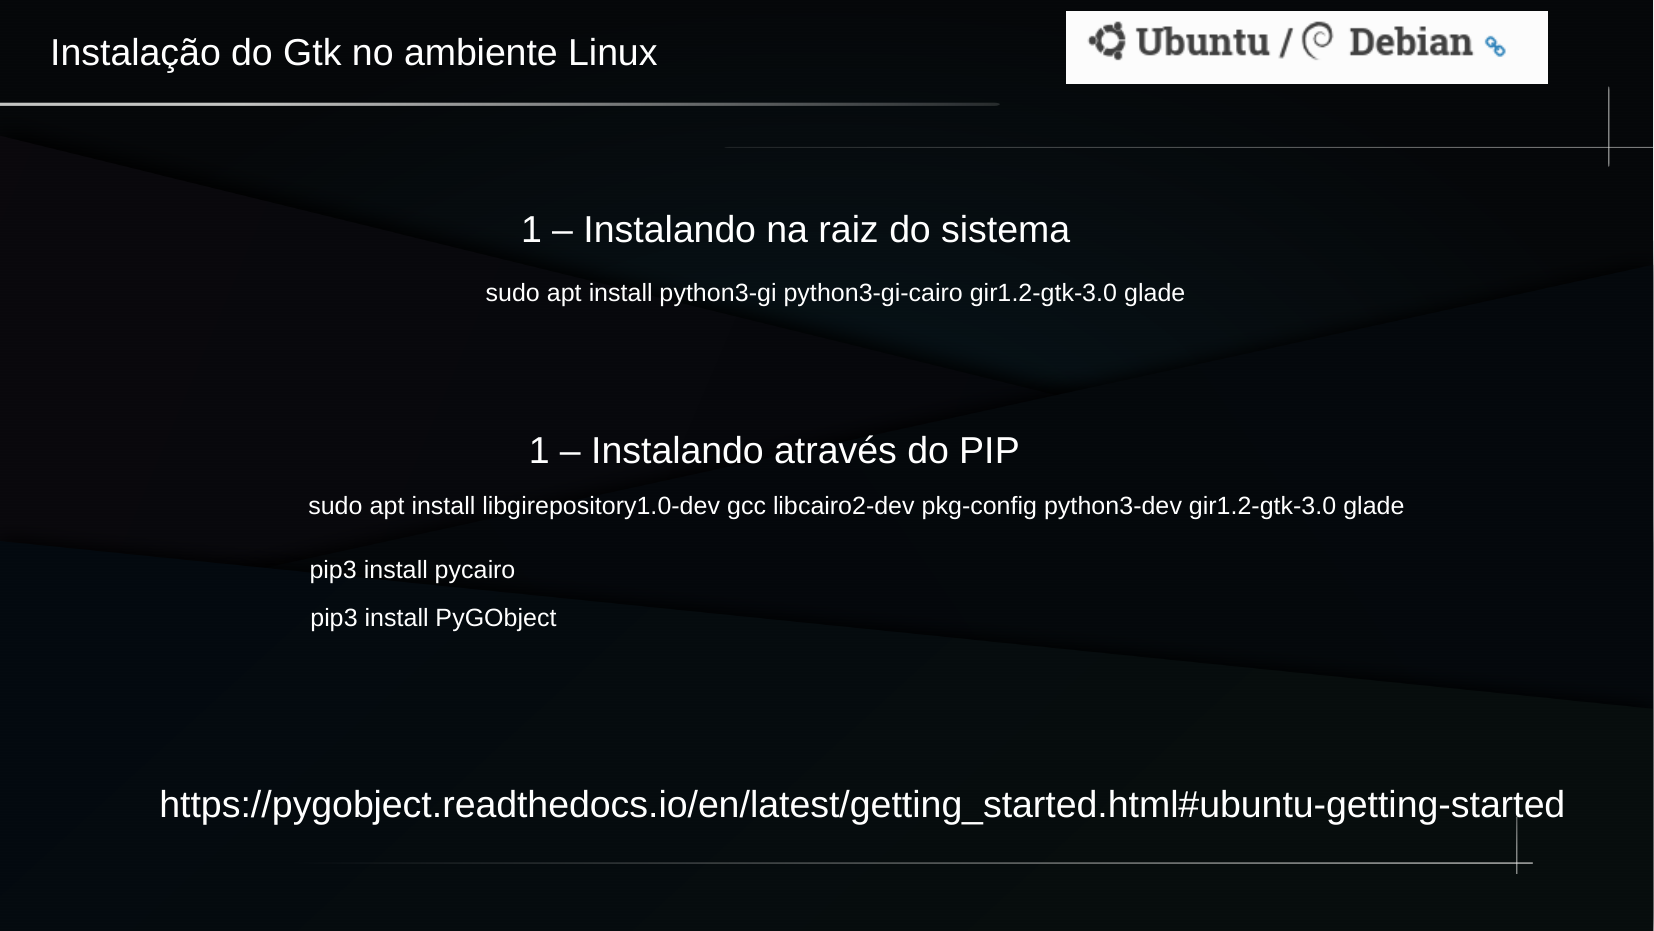

Instalação do Gtk no ambiente Linux
1 – Instalando na raiz do sistema
sudo apt install python3-gi python3-gi-cairo gir1.2-gtk-3.0 glade
1 – Instalando através do PIP
sudo apt install libgirepository1.0-dev gcc libcairo2-dev pkg-config python3-dev gir1.2-gtk-3.0 glade
pip3 install pycairo
pip3 install PyGObject
https://pygobject.readthedocs.io/en/latest/getting_started.html#ubuntu-getting-started